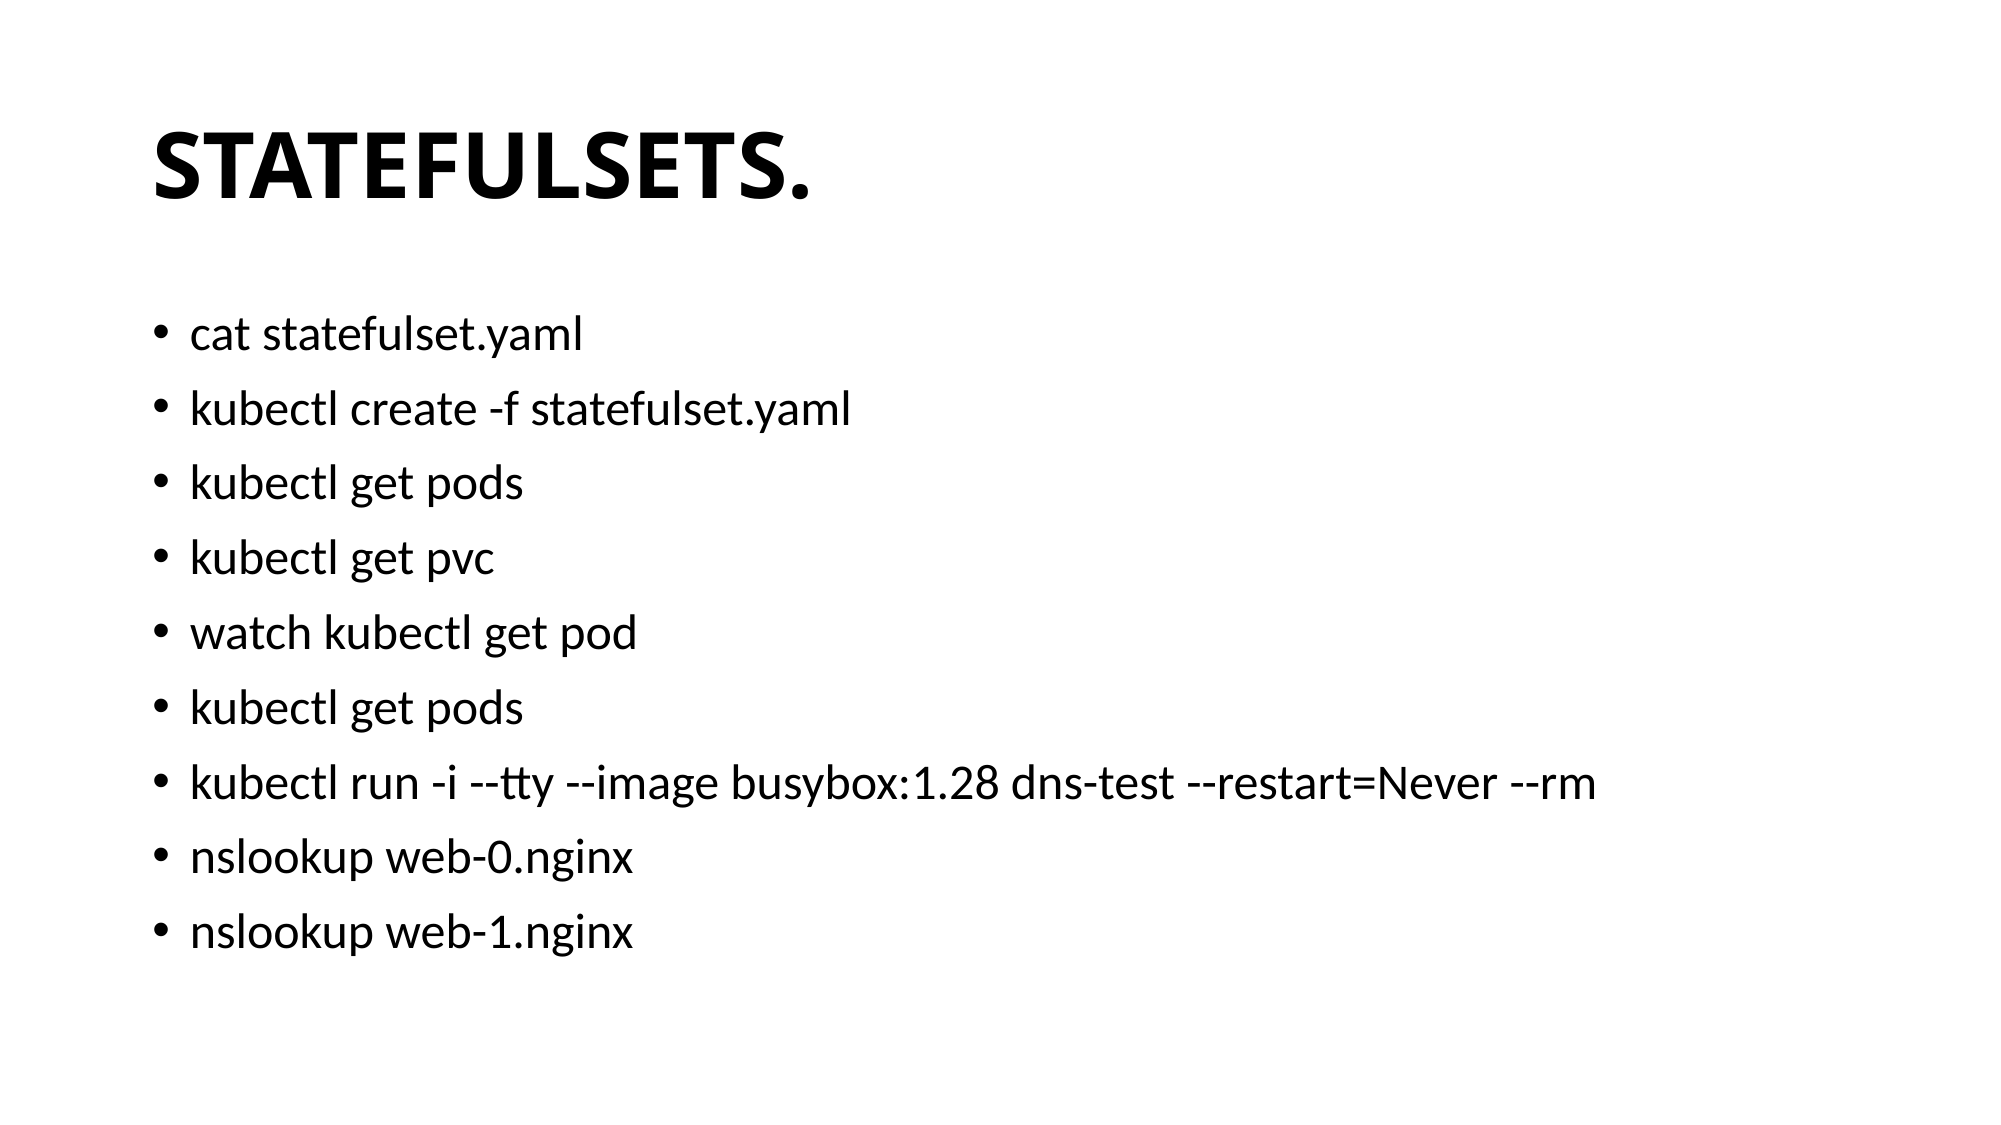

# STATEFULSETS.
cat statefulset.yaml
kubectl create -f statefulset.yaml
kubectl get pods
kubectl get pvc
watch kubectl get pod
kubectl get pods
kubectl run -i --tty --image busybox:1.28 dns-test --restart=Never --rm
nslookup web-0.nginx
nslookup web-1.nginx